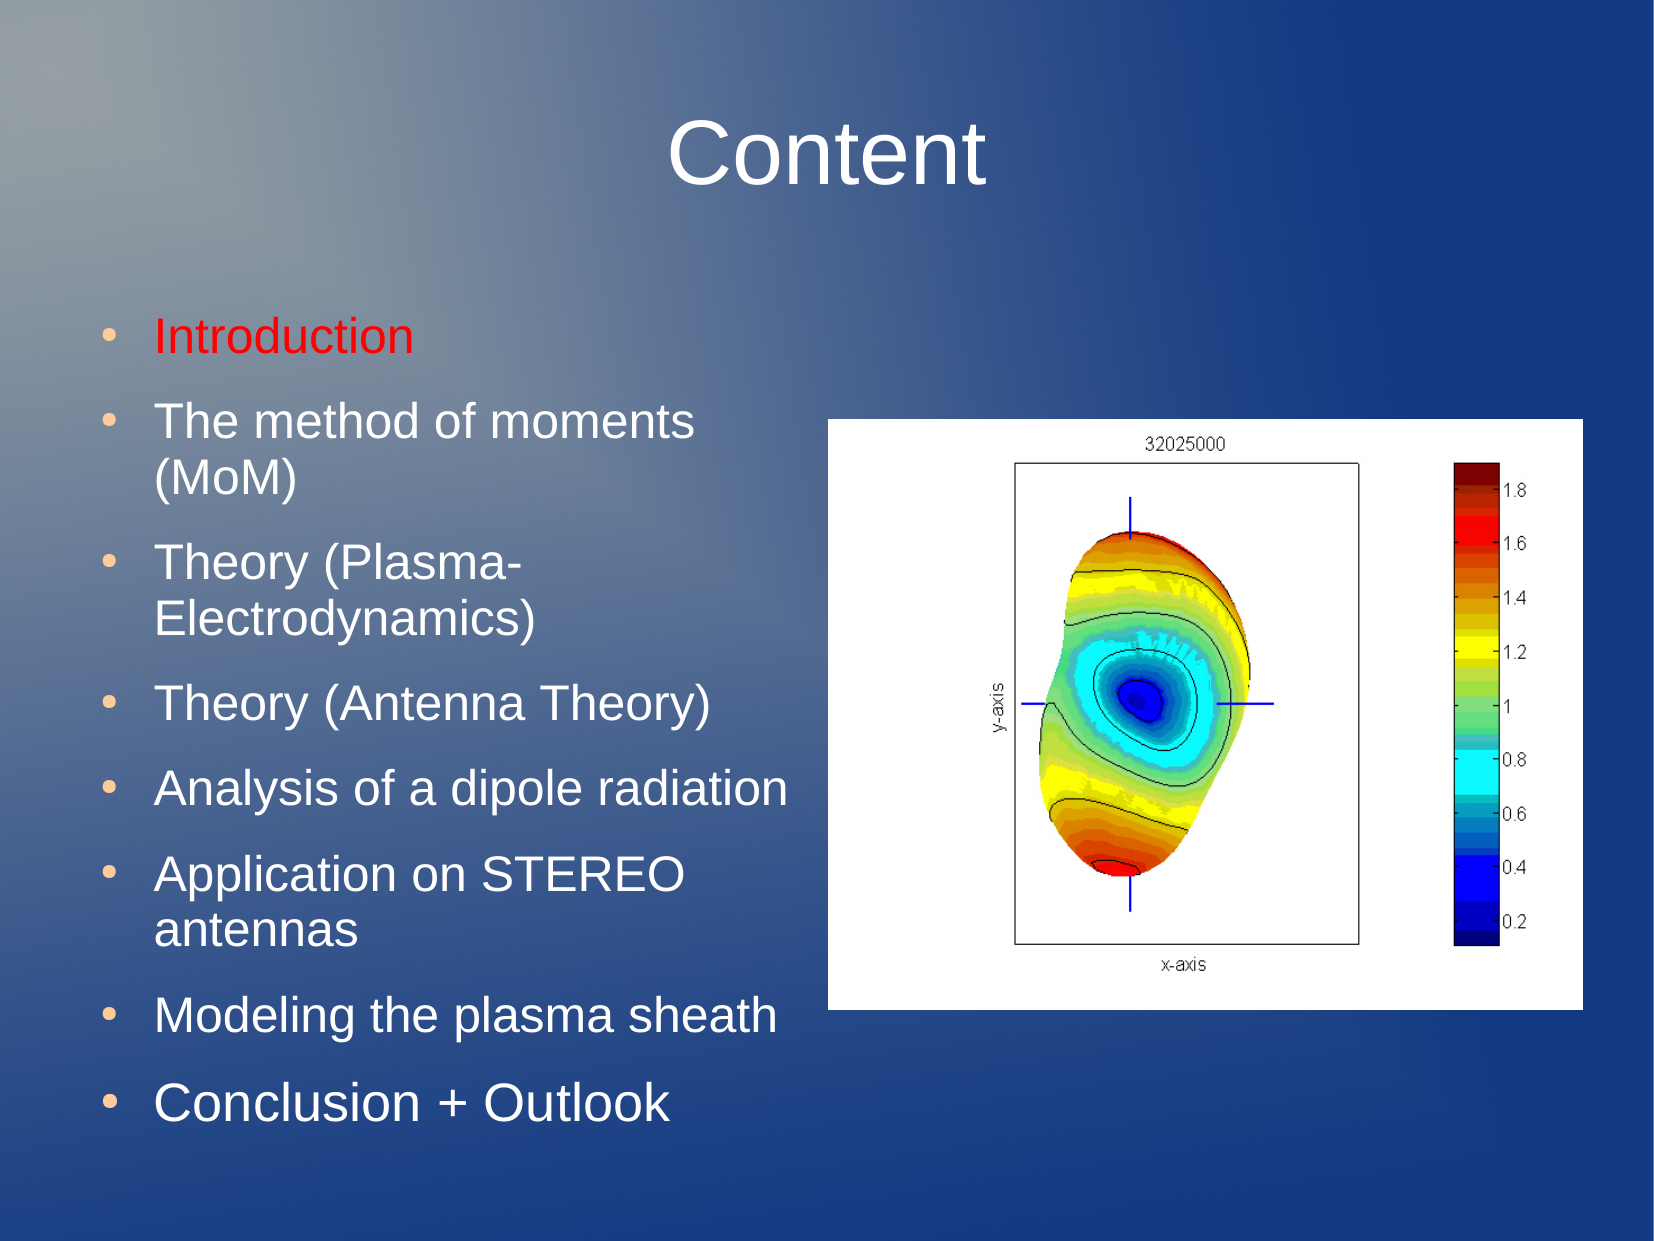

# Content
Introduction
The method of moments (MoM)
Theory (Plasma-Electrodynamics)
Theory (Antenna Theory)
Analysis of a dipole radiation
Application on STEREO antennas
Modeling the plasma sheath
Conclusion + Outlook